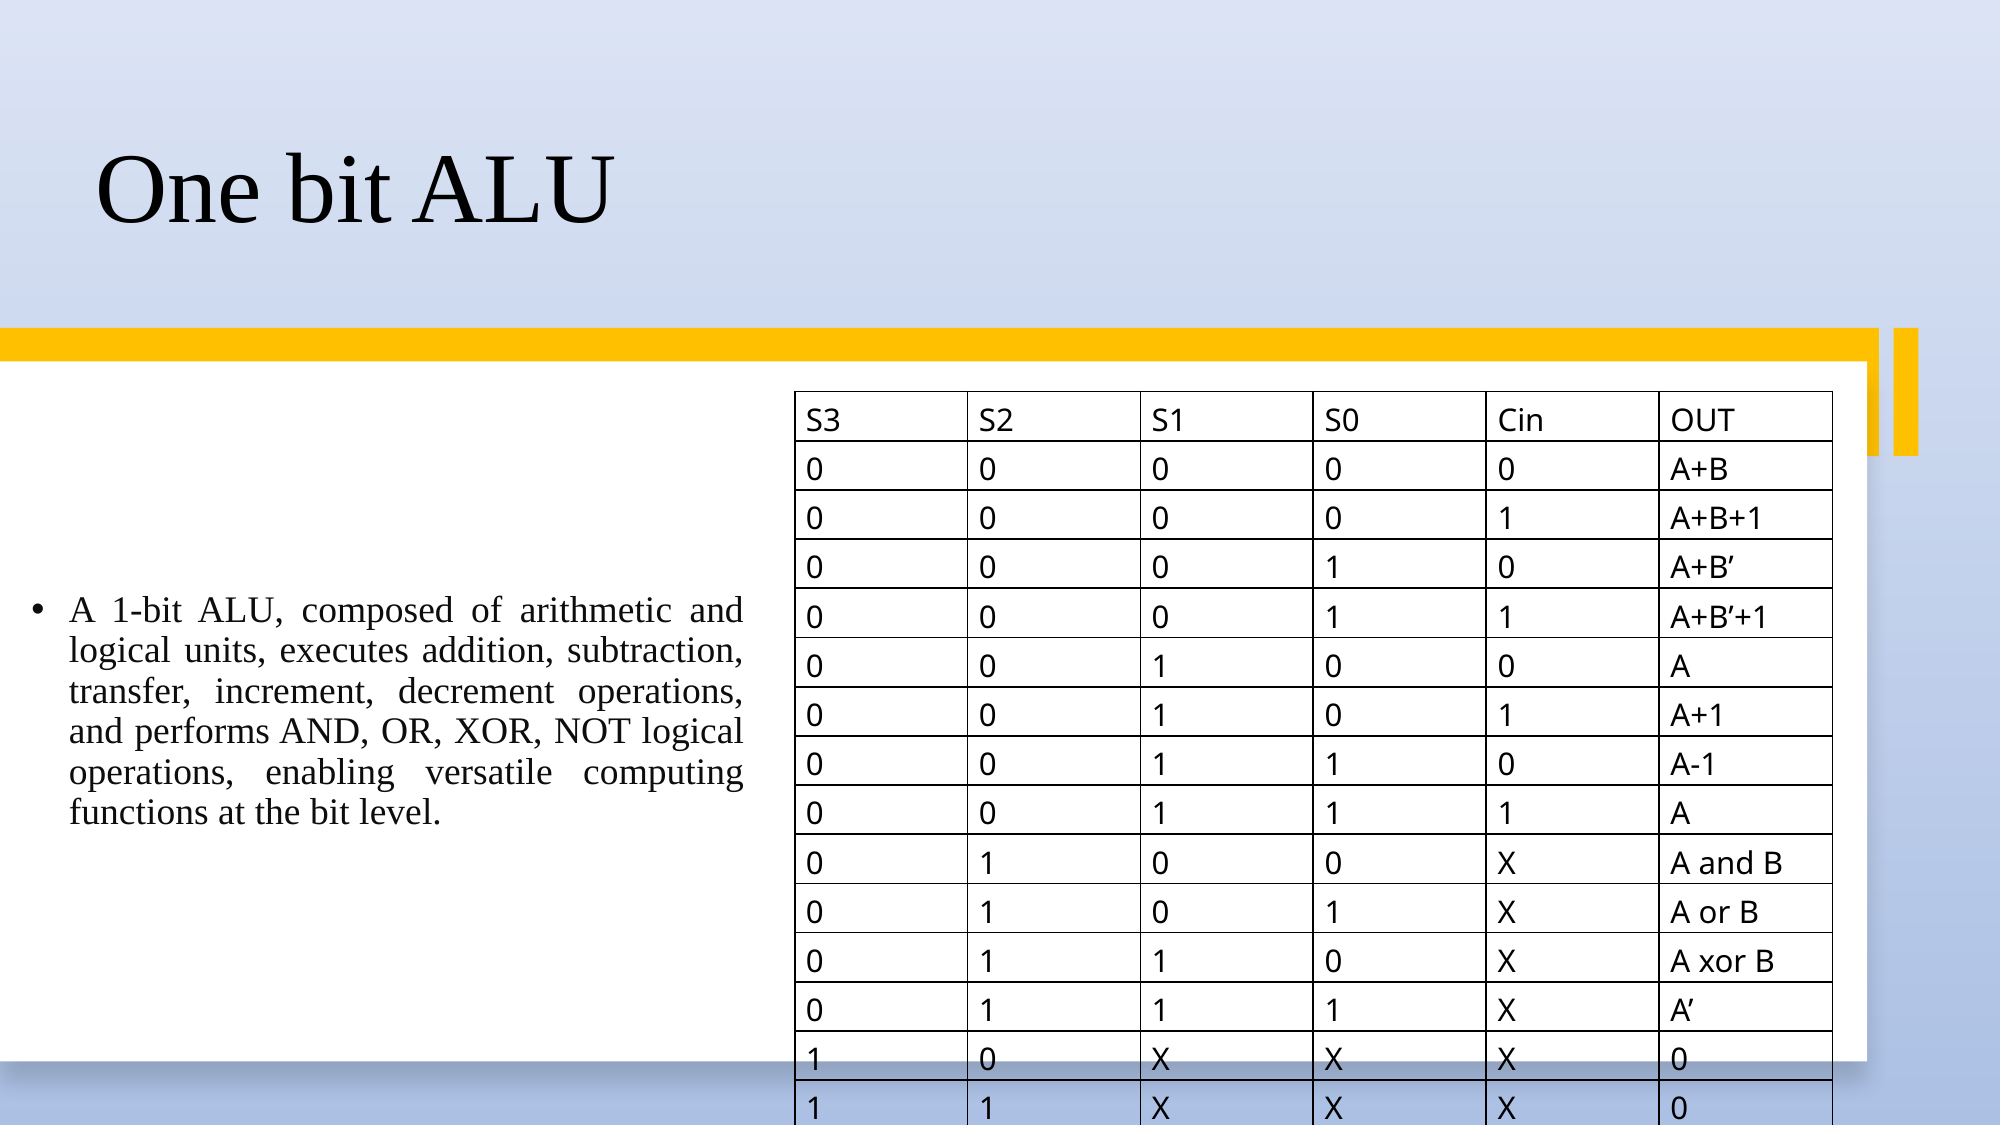

# One bit ALU
| S3 | S2 | S1 | S0 | Cin | OUT |
| --- | --- | --- | --- | --- | --- |
| 0 | 0 | 0 | 0 | 0 | A+B |
| 0 | 0 | 0 | 0 | 1 | A+B+1 |
| 0 | 0 | 0 | 1 | 0 | A+B’ |
| 0 | 0 | 0 | 1 | 1 | A+B’+1 |
| 0 | 0 | 1 | 0 | 0 | A |
| 0 | 0 | 1 | 0 | 1 | A+1 |
| 0 | 0 | 1 | 1 | 0 | A-1 |
| 0 | 0 | 1 | 1 | 1 | A |
| 0 | 1 | 0 | 0 | X | A and B |
| 0 | 1 | 0 | 1 | X | A or B |
| 0 | 1 | 1 | 0 | X | A xor B |
| 0 | 1 | 1 | 1 | X | A’ |
| 1 | 0 | X | X | X | 0 |
| 1 | 1 | X | X | X | 0 |
A 1-bit ALU, composed of arithmetic and logical units, executes addition, subtraction, transfer, increment, decrement operations, and performs AND, OR, XOR, NOT logical operations, enabling versatile computing functions at the bit level.